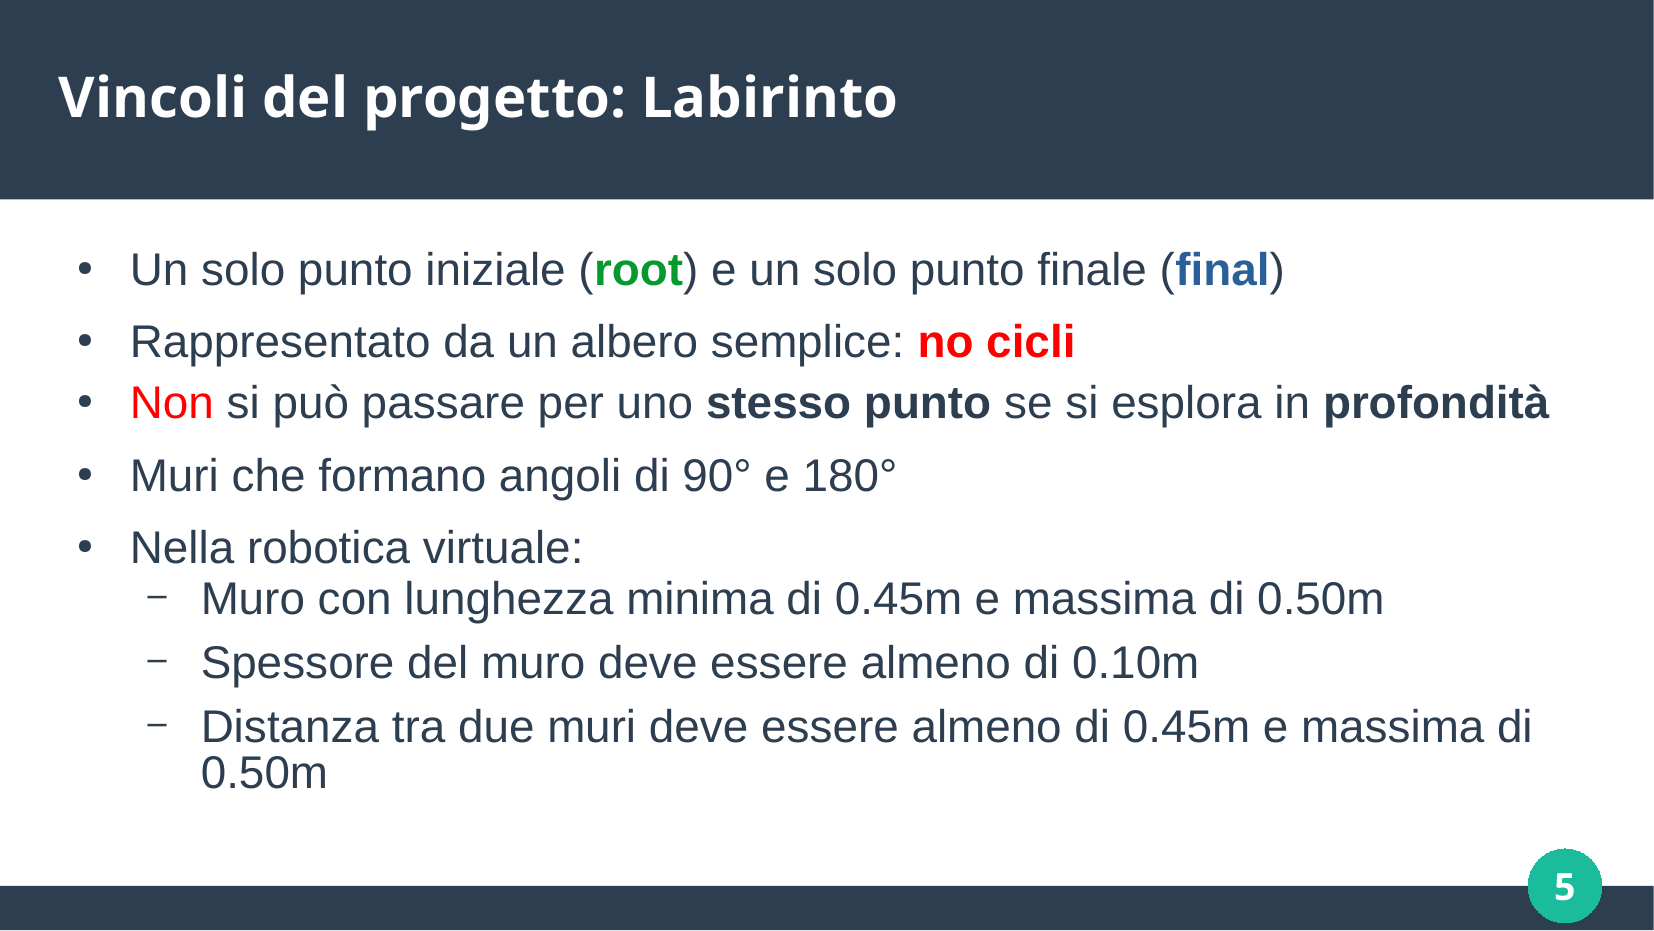

# Vincoli del progetto: Labirinto
Un solo punto iniziale (root) e un solo punto finale (final)
Rappresentato da un albero semplice: no cicli
Non si può passare per uno stesso punto se si esplora in profondità
Muri che formano angoli di 90° e 180°
Nella robotica virtuale:
Muro con lunghezza minima di 0.45m e massima di 0.50m
Spessore del muro deve essere almeno di 0.10m
Distanza tra due muri deve essere almeno di 0.45m e massima di 0.50m